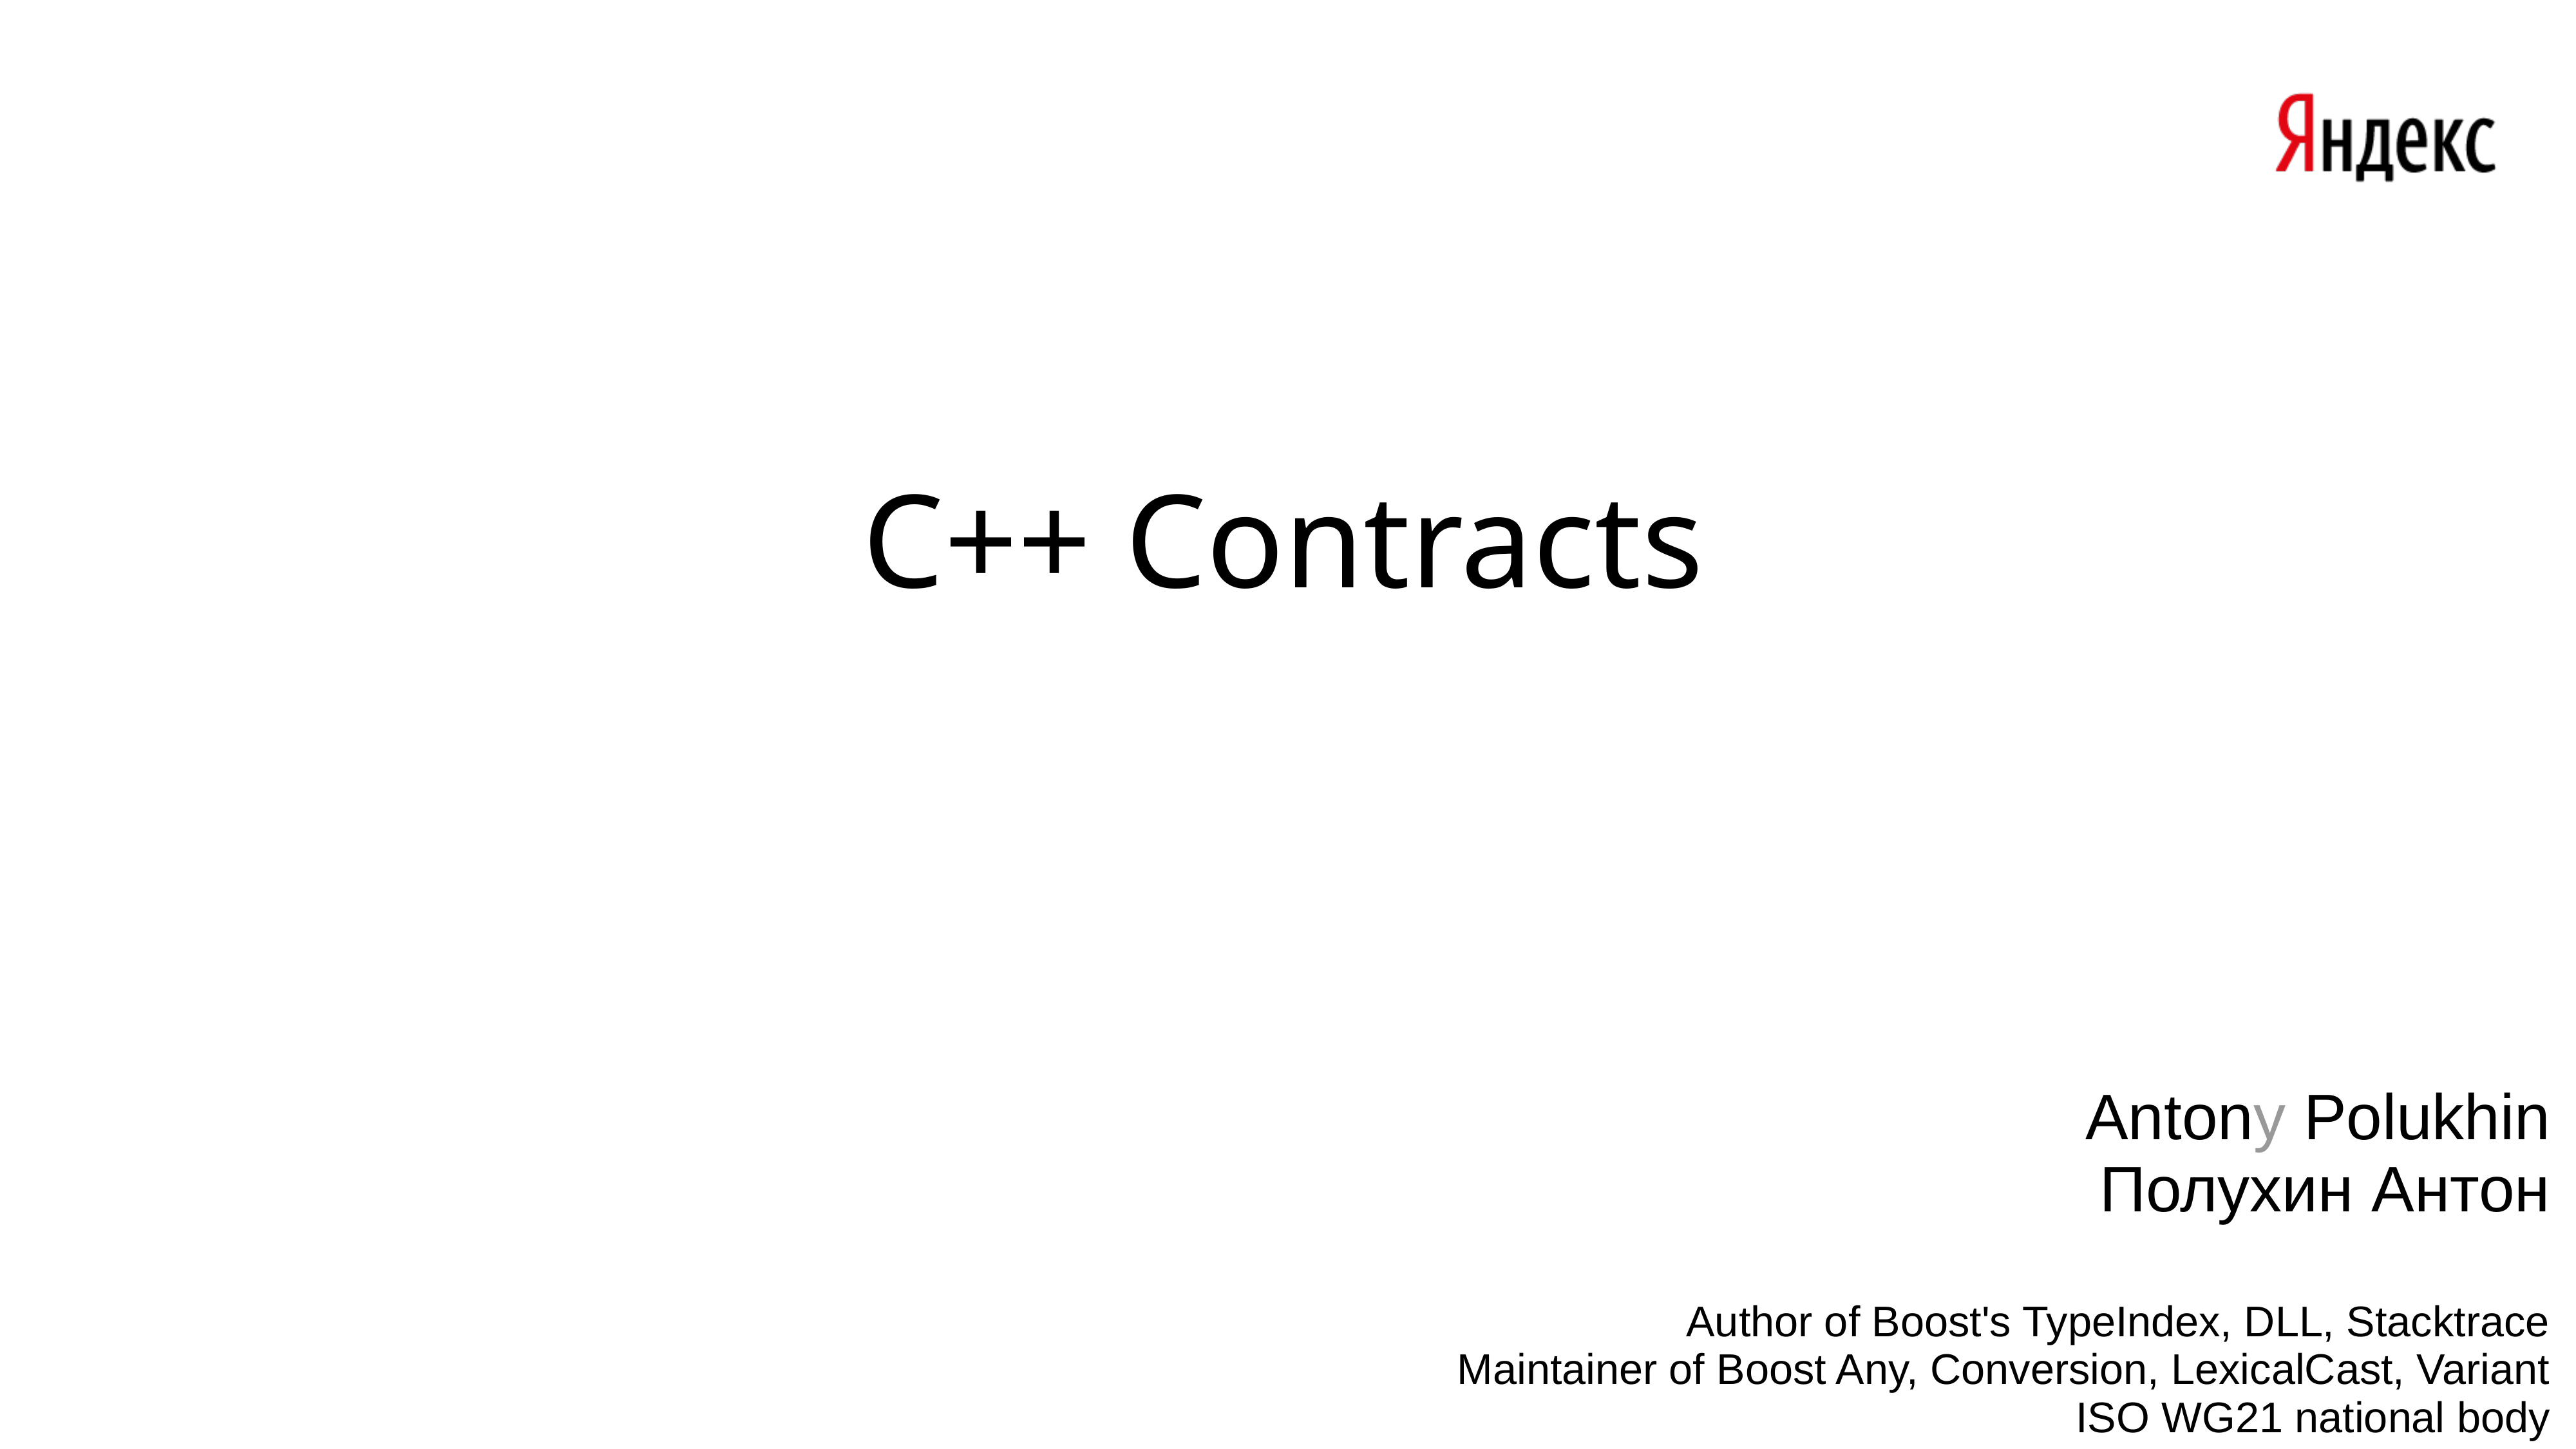

# С++ Contracts
Antony Polukhin
Полухин Антон
Author of Boost's TypeIndex, DLL, Stacktrace
Maintainer of Boost Any, Conversion, LexicalСast, Variant
ISO WG21 national body